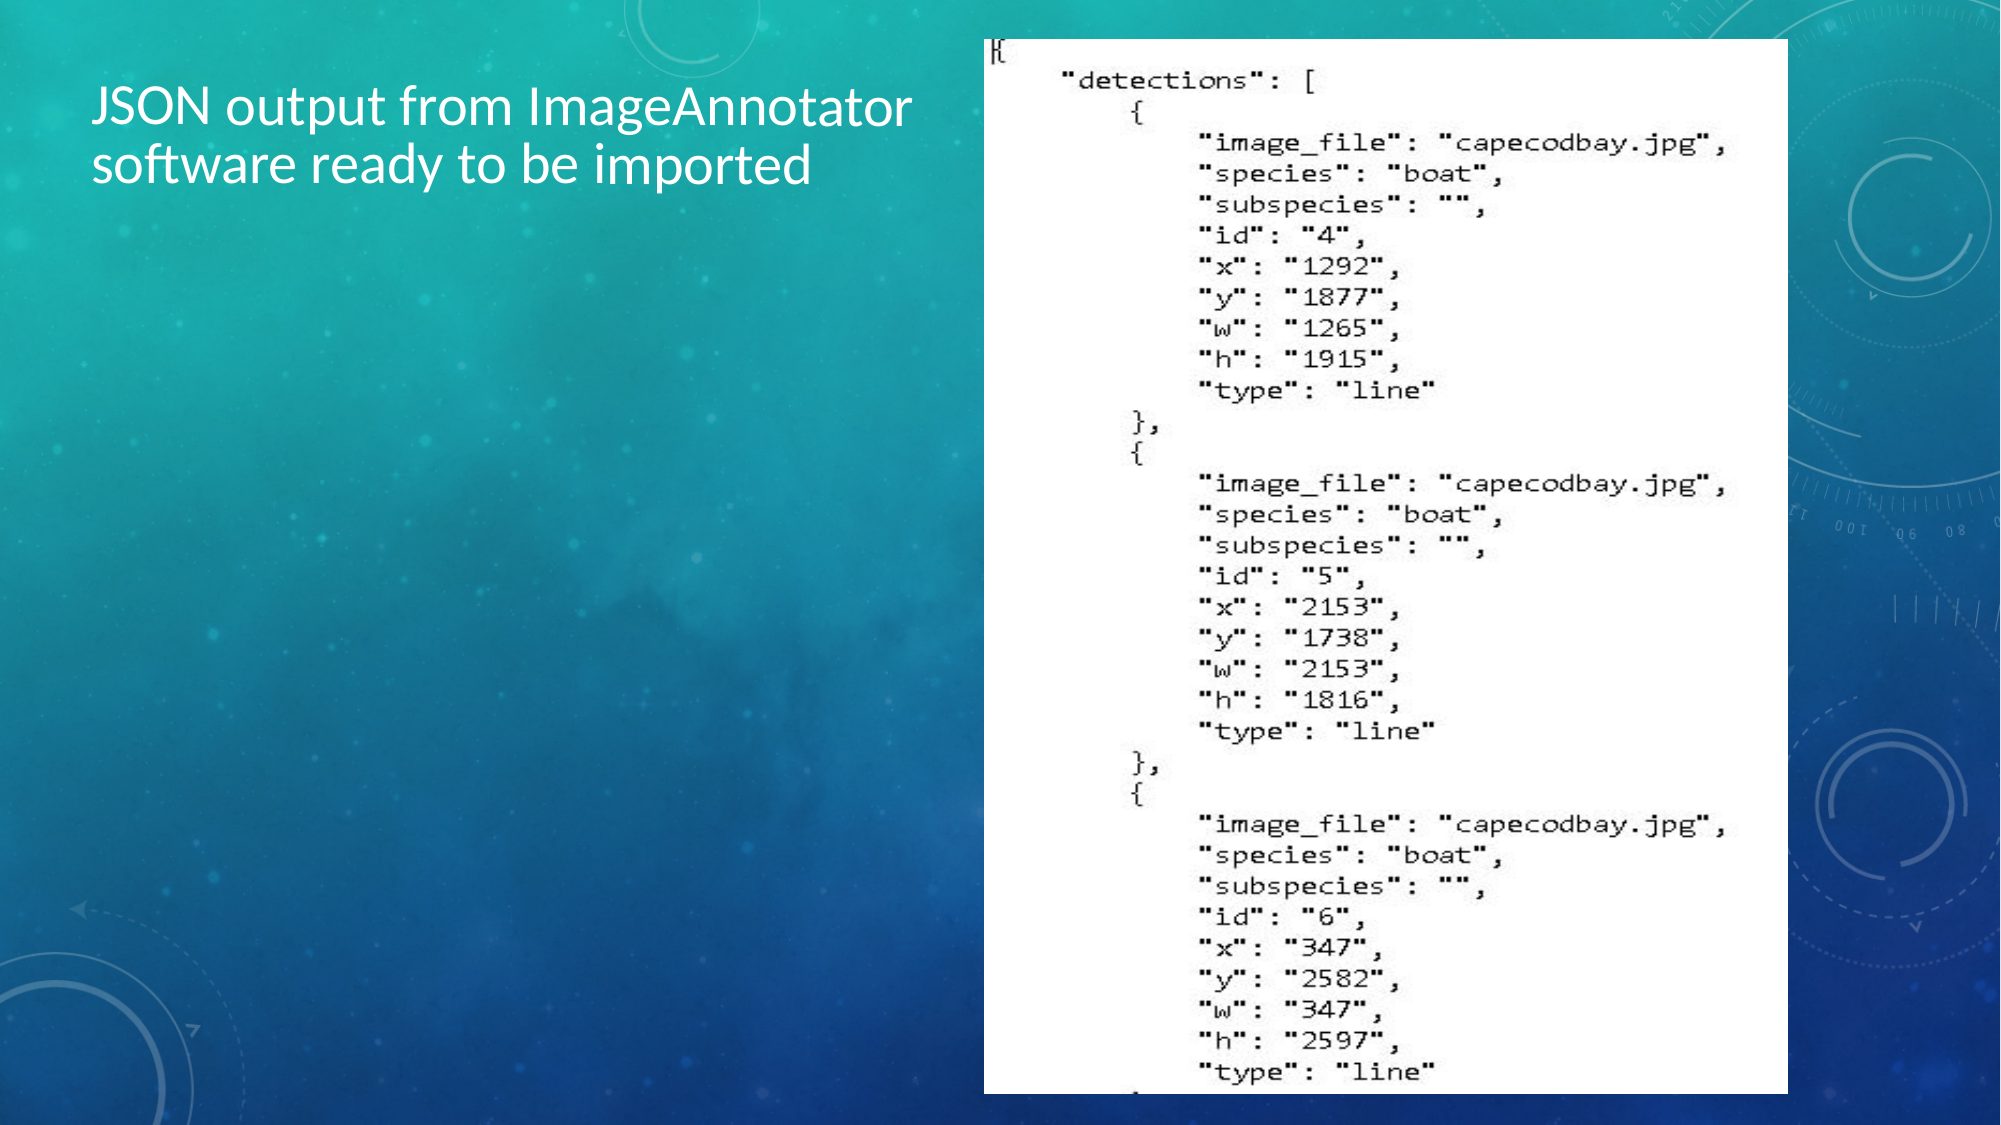

JSON output from ImageAnnotator software ready to be imported